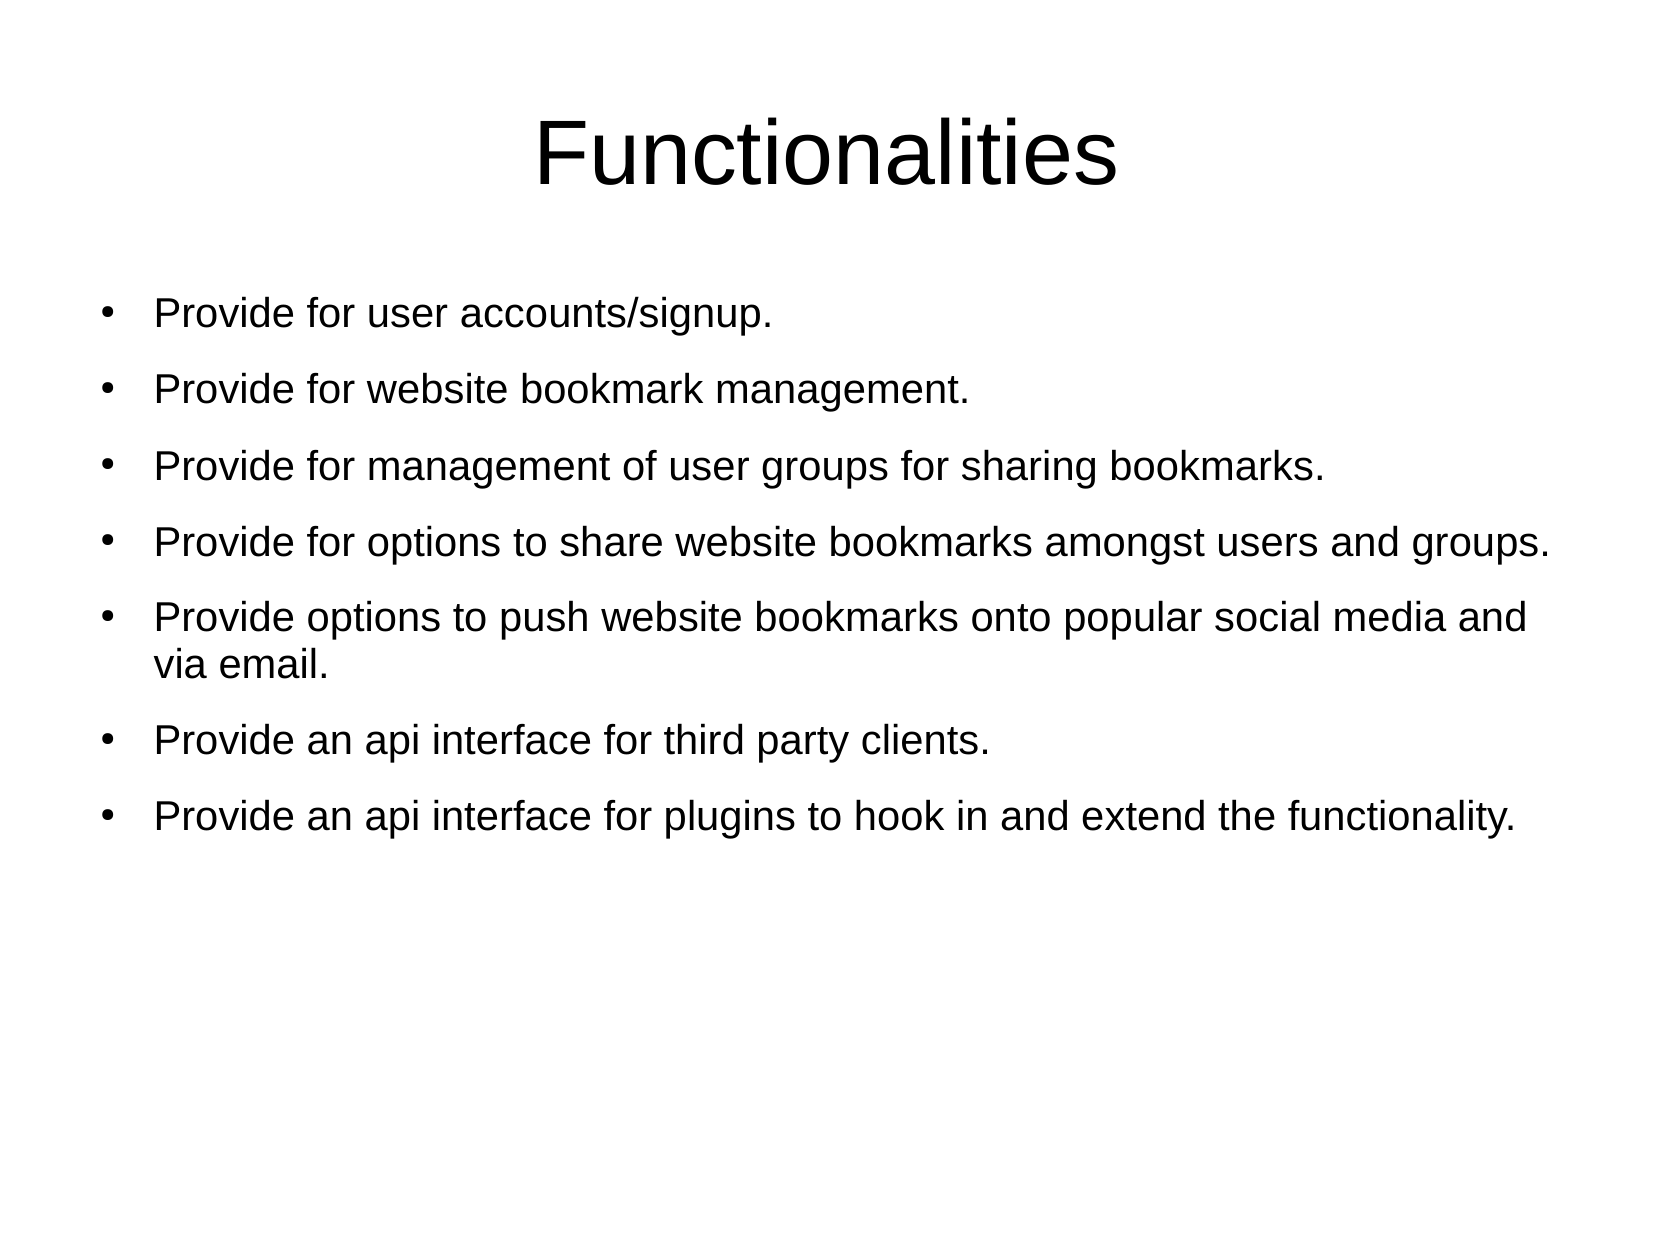

# Functionalities
Provide for user accounts/signup.
Provide for website bookmark management.
Provide for management of user groups for sharing bookmarks.
Provide for options to share website bookmarks amongst users and groups.
Provide options to push website bookmarks onto popular social media and via email.
Provide an api interface for third party clients.
Provide an api interface for plugins to hook in and extend the functionality.